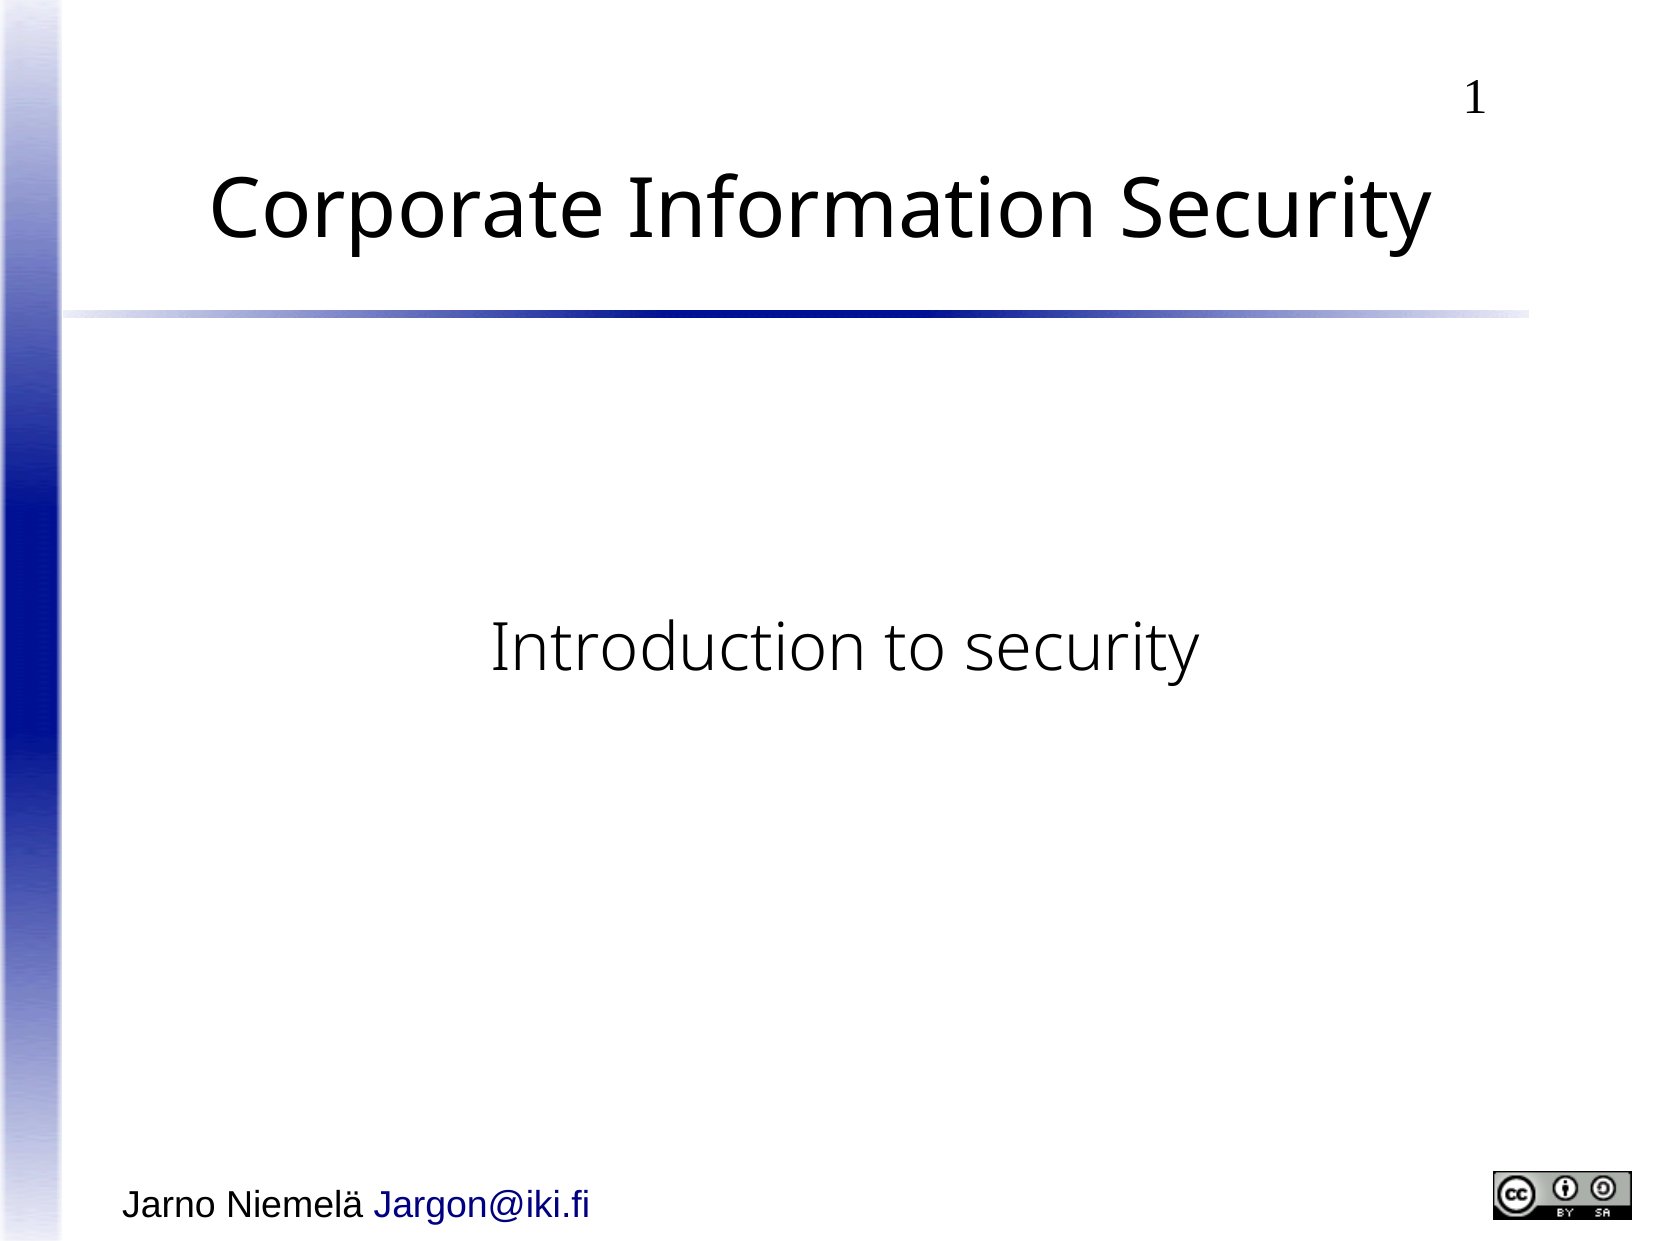

# Corporate Information Security
Introduction to security